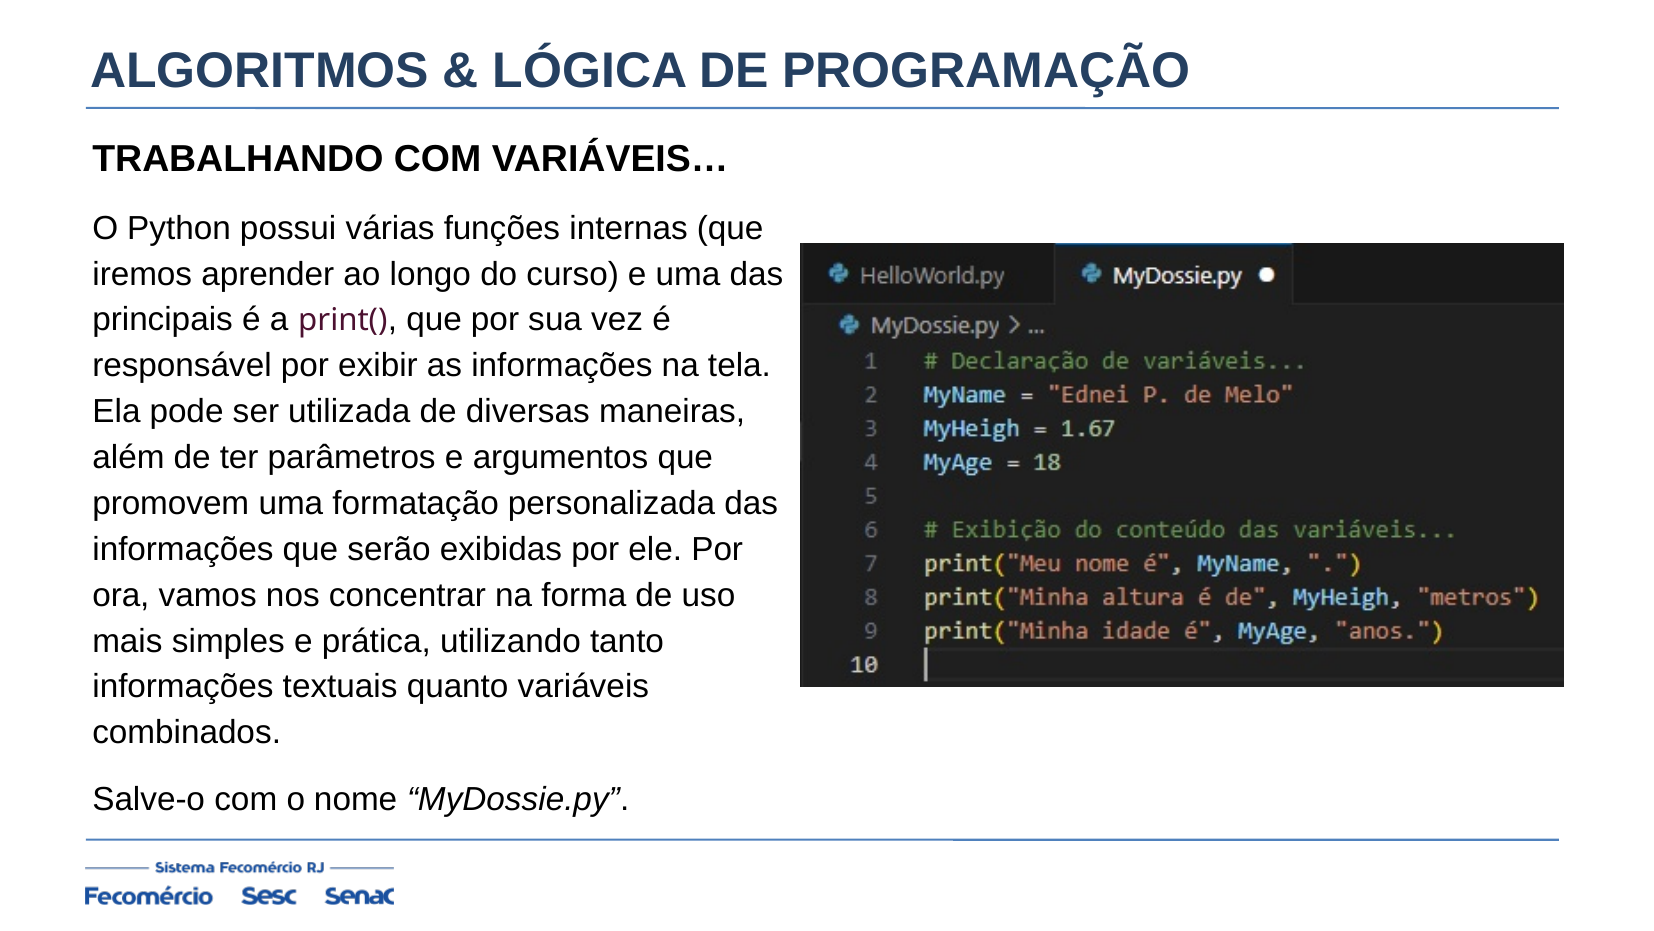

ALGORITMOS & LÓGICA DE PROGRAMAÇÃO
TRABALHANDO COM VARIÁVEIS…
O Python possui várias funções internas (que iremos aprender ao longo do curso) e uma das principais é a print(), que por sua vez é responsável por exibir as informações na tela. Ela pode ser utilizada de diversas maneiras, além de ter parâmetros e argumentos que promovem uma formatação personalizada das informações que serão exibidas por ele. Por ora, vamos nos concentrar na forma de uso mais simples e prática, utilizando tanto informações textuais quanto variáveis combinados.
Salve-o com o nome “MyDossie.py”.